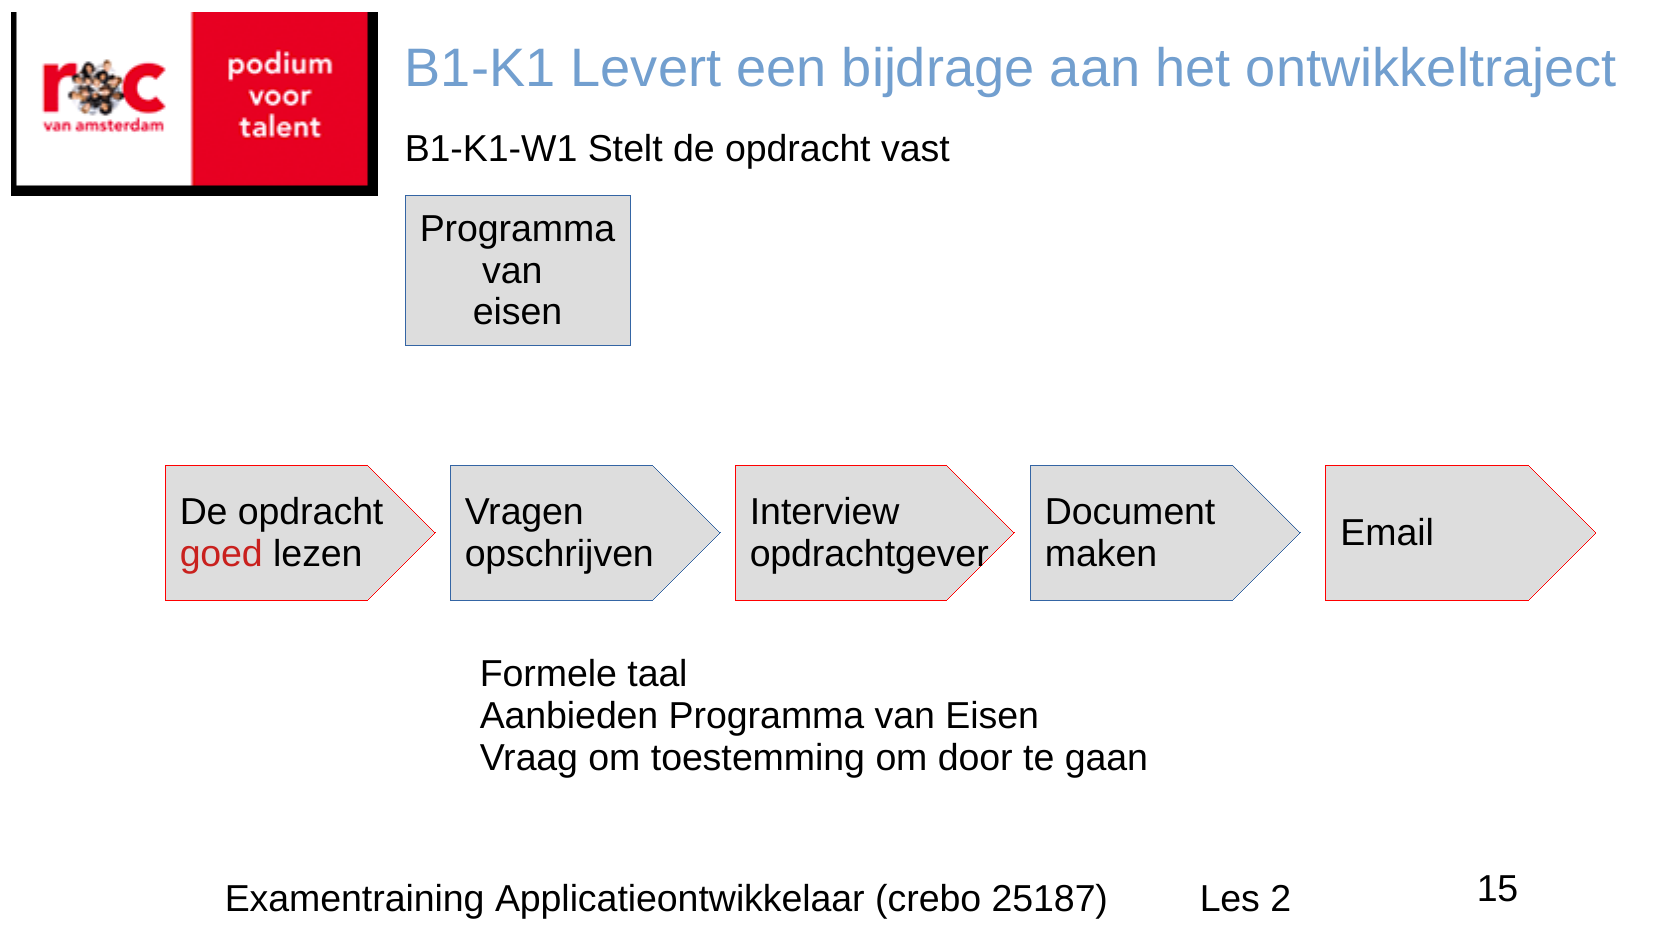

B1-K1 Levert een bijdrage aan het ontwikkeltraject
B1-K1-W1 Stelt de opdracht vast
Programma
van
eisen
De opdracht
goed lezen
Vragen
opschrijven
Interview
opdrachtgever
Document
maken
Email
Formele taal
Aanbieden Programma van Eisen
Vraag om toestemming om door te gaan
Examentraining Applicatieontwikkelaar (crebo 25187)
Les 2